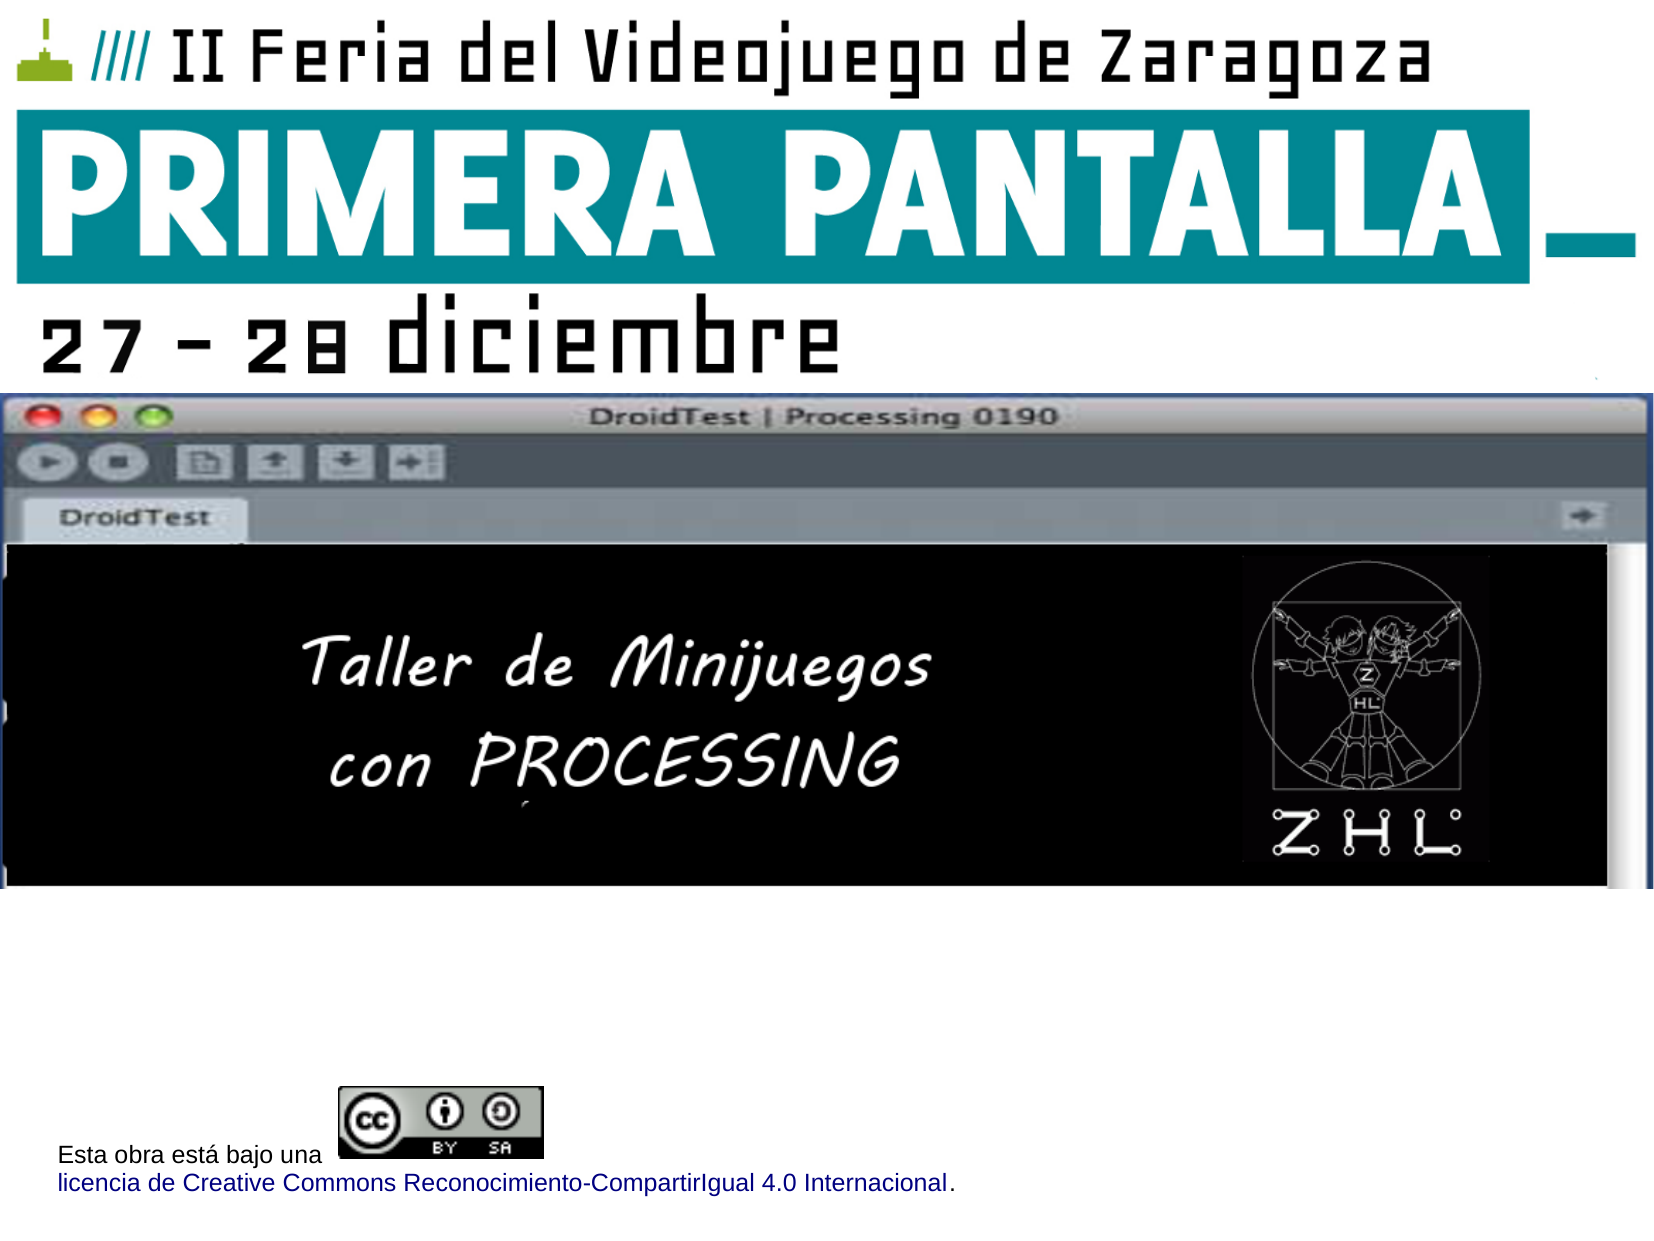

Esta obra está bajo una licencia de Creative Commons Reconocimiento-CompartirIgual 4.0 Internacional.